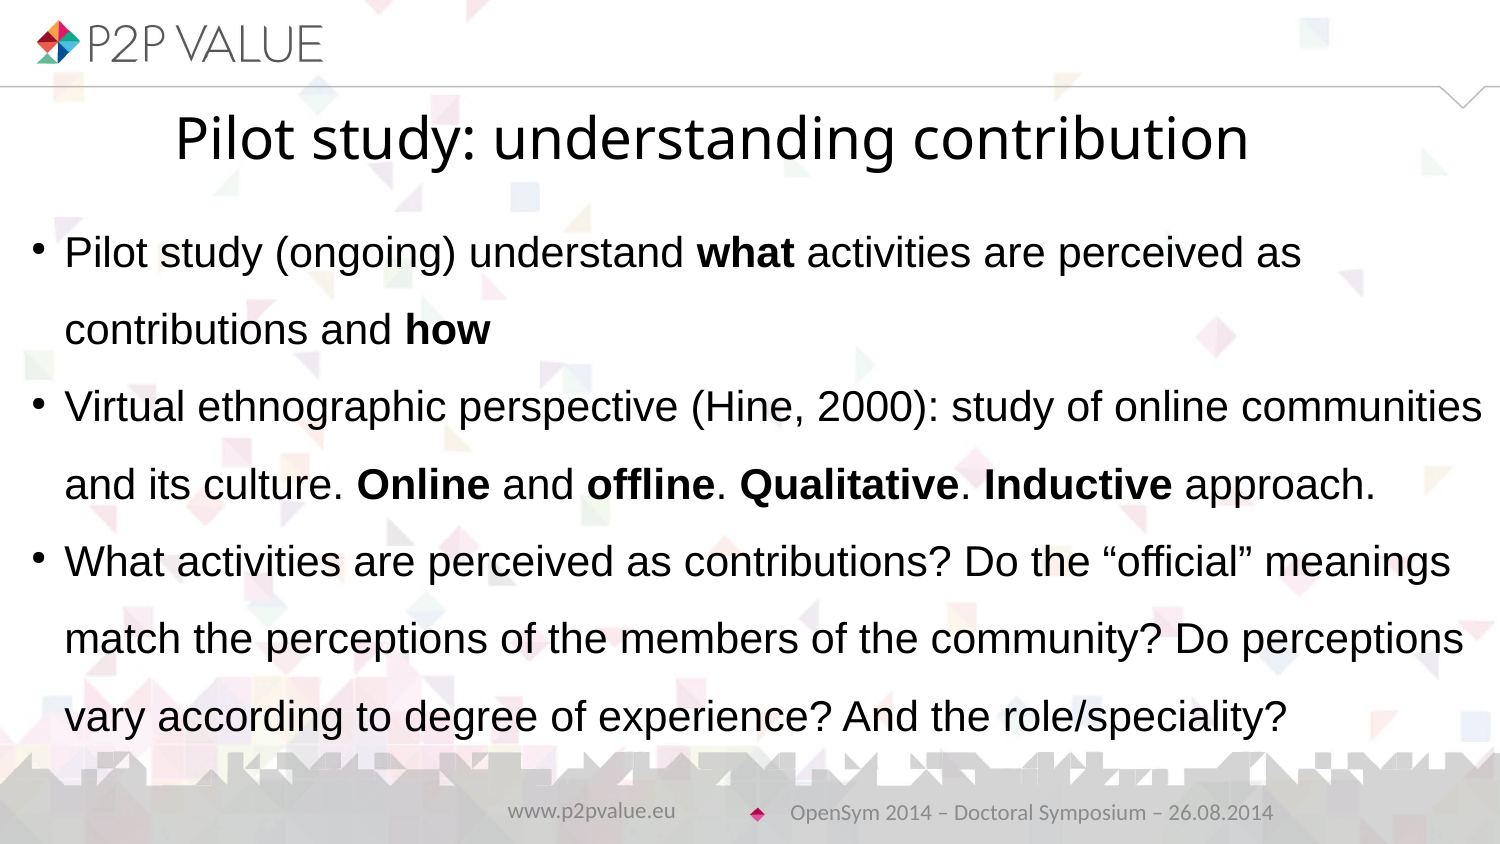

# Pilot study: understanding contribution
Pilot study (ongoing) understand what activities are perceived as contributions and how
Virtual ethnographic perspective (Hine, 2000): study of online communities and its culture. Online and offline. Qualitative. Inductive approach.
What activities are perceived as contributions? Do the “official” meanings match the perceptions of the members of the community? Do perceptions vary according to degree of experience? And the role/speciality?
OpenSym 2014 – Doctoral Symposium – 26.08.2014
www.p2pvalue.eu